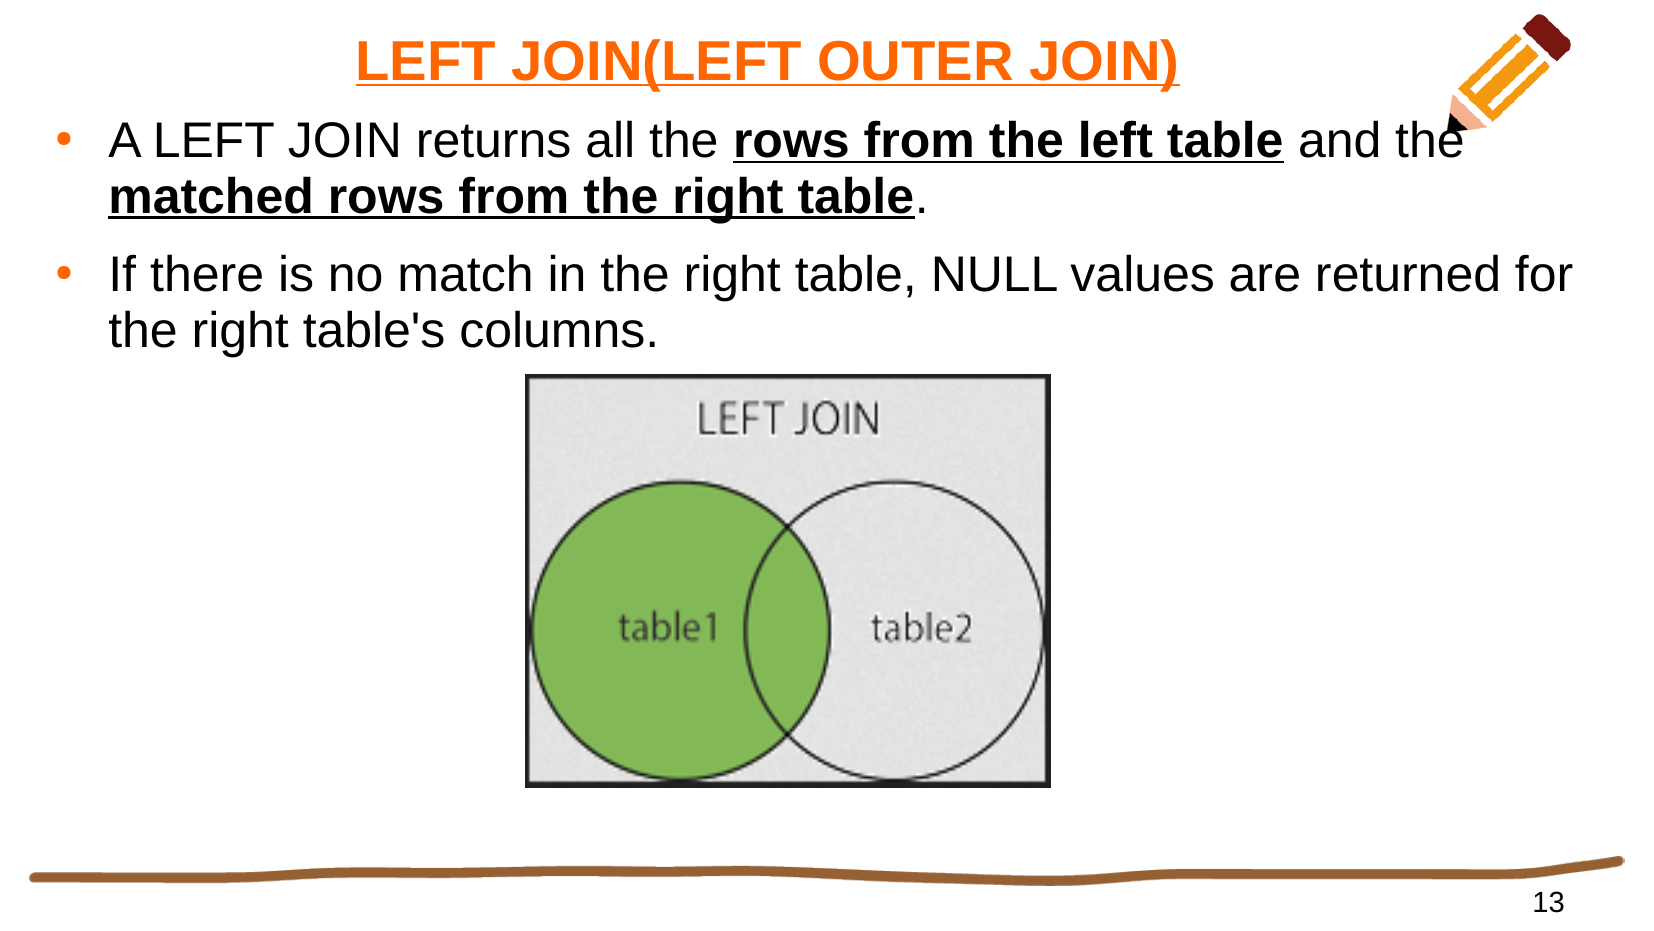

# LEFT JOIN(LEFT OUTER JOIN)
A LEFT JOIN returns all the rows from the left table and the matched rows from the right table.
If there is no match in the right table, NULL values are returned for the right table's columns.
13